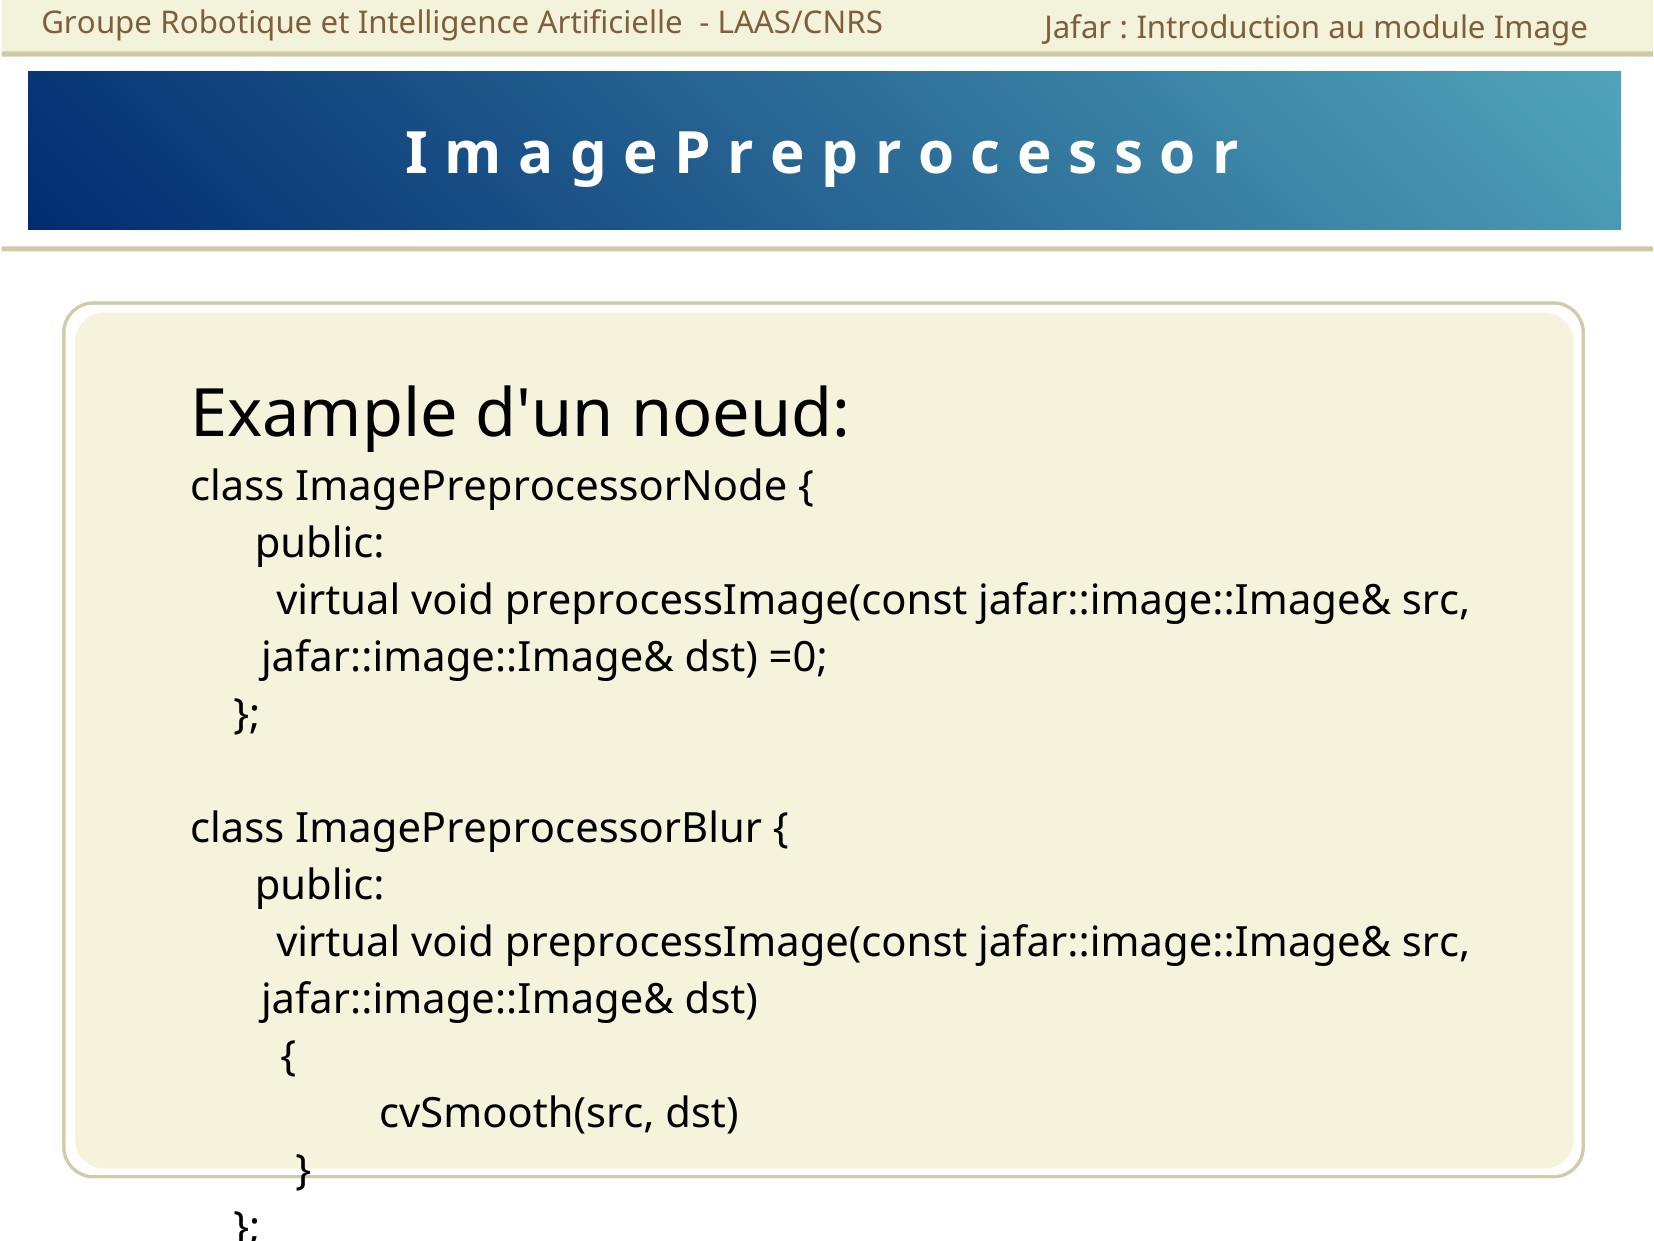

# ImagePreprocessor
Example d'un noeud:
class ImagePreprocessorNode {
 public:
 virtual void preprocessImage(const jafar::image::Image& src, jafar::image::Image& dst) =0;
 };
class ImagePreprocessorBlur {
 public:
 virtual void preprocessImage(const jafar::image::Image& src, jafar::image::Image& dst)
 {
 	cvSmooth(src, dst)
 }
 };